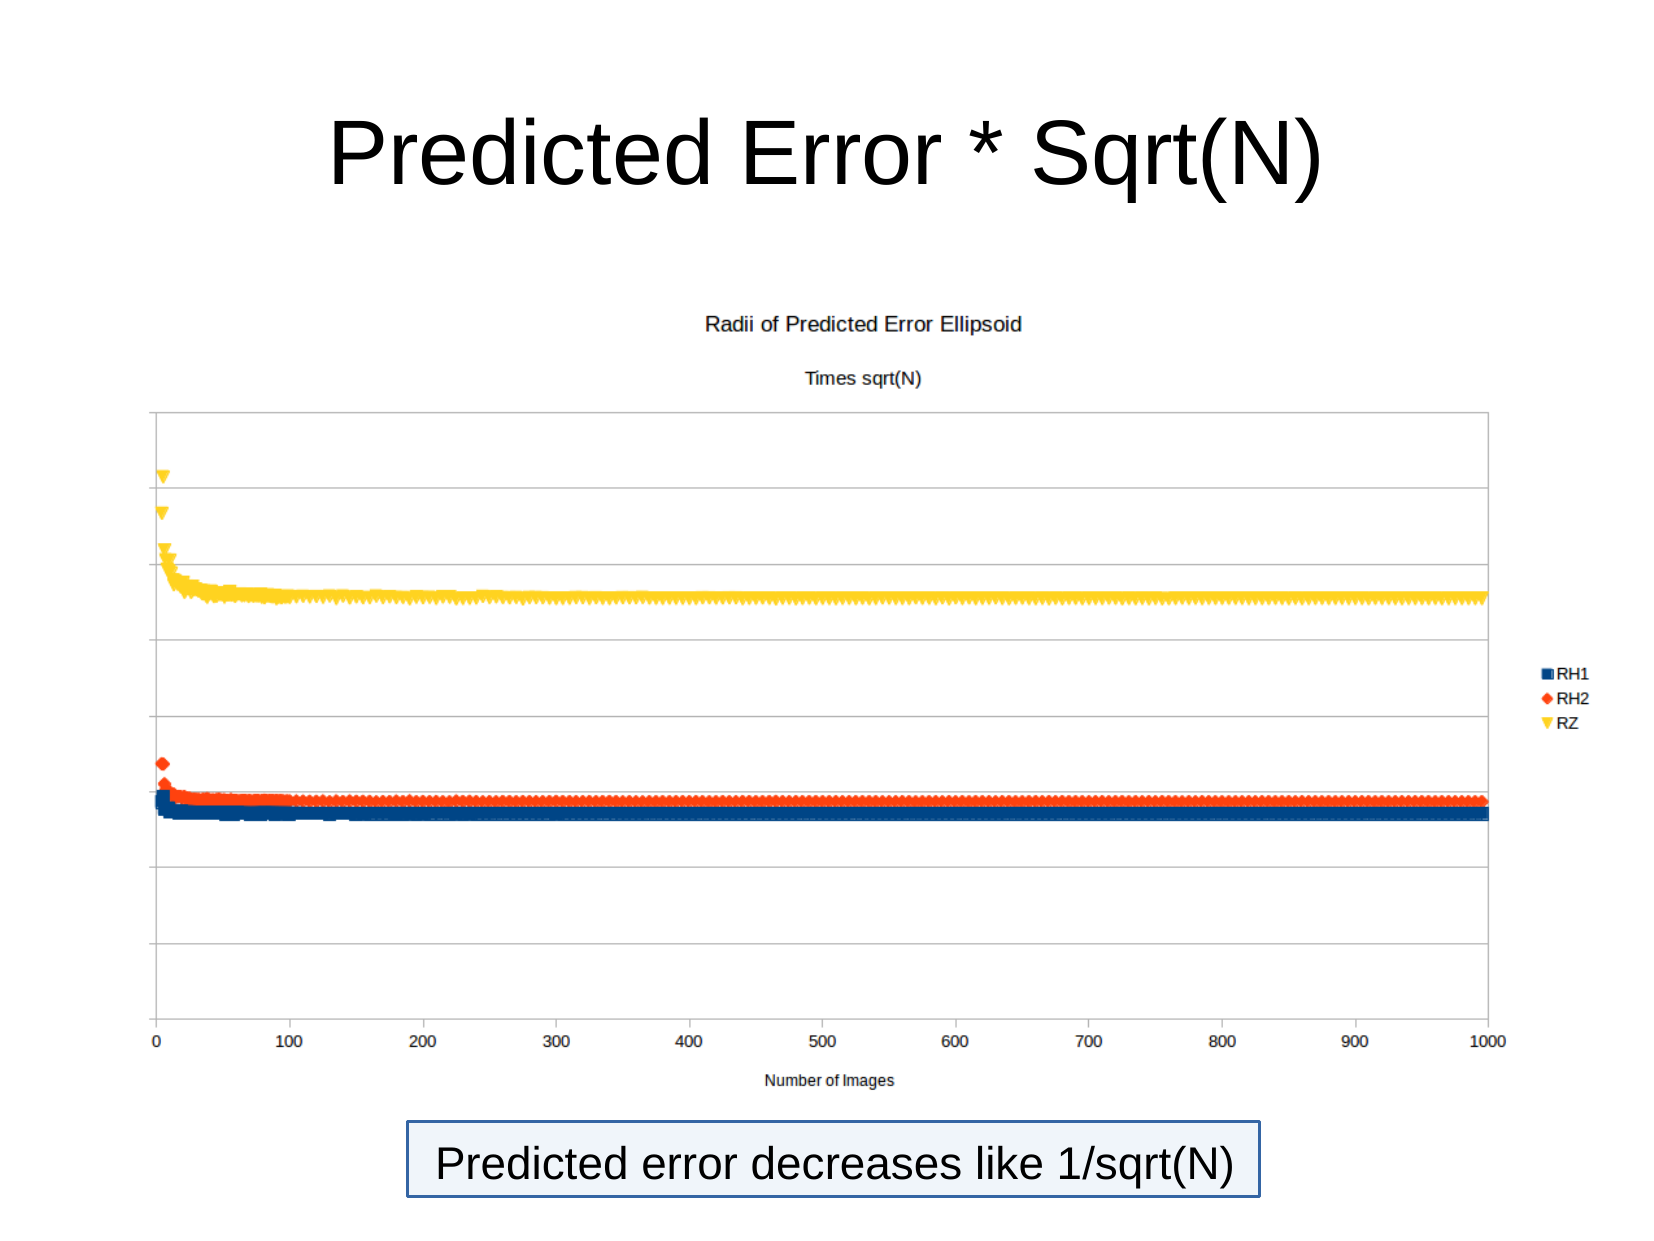

# Predicted Error * Sqrt(N)
Predicted error decreases like 1/sqrt(N)